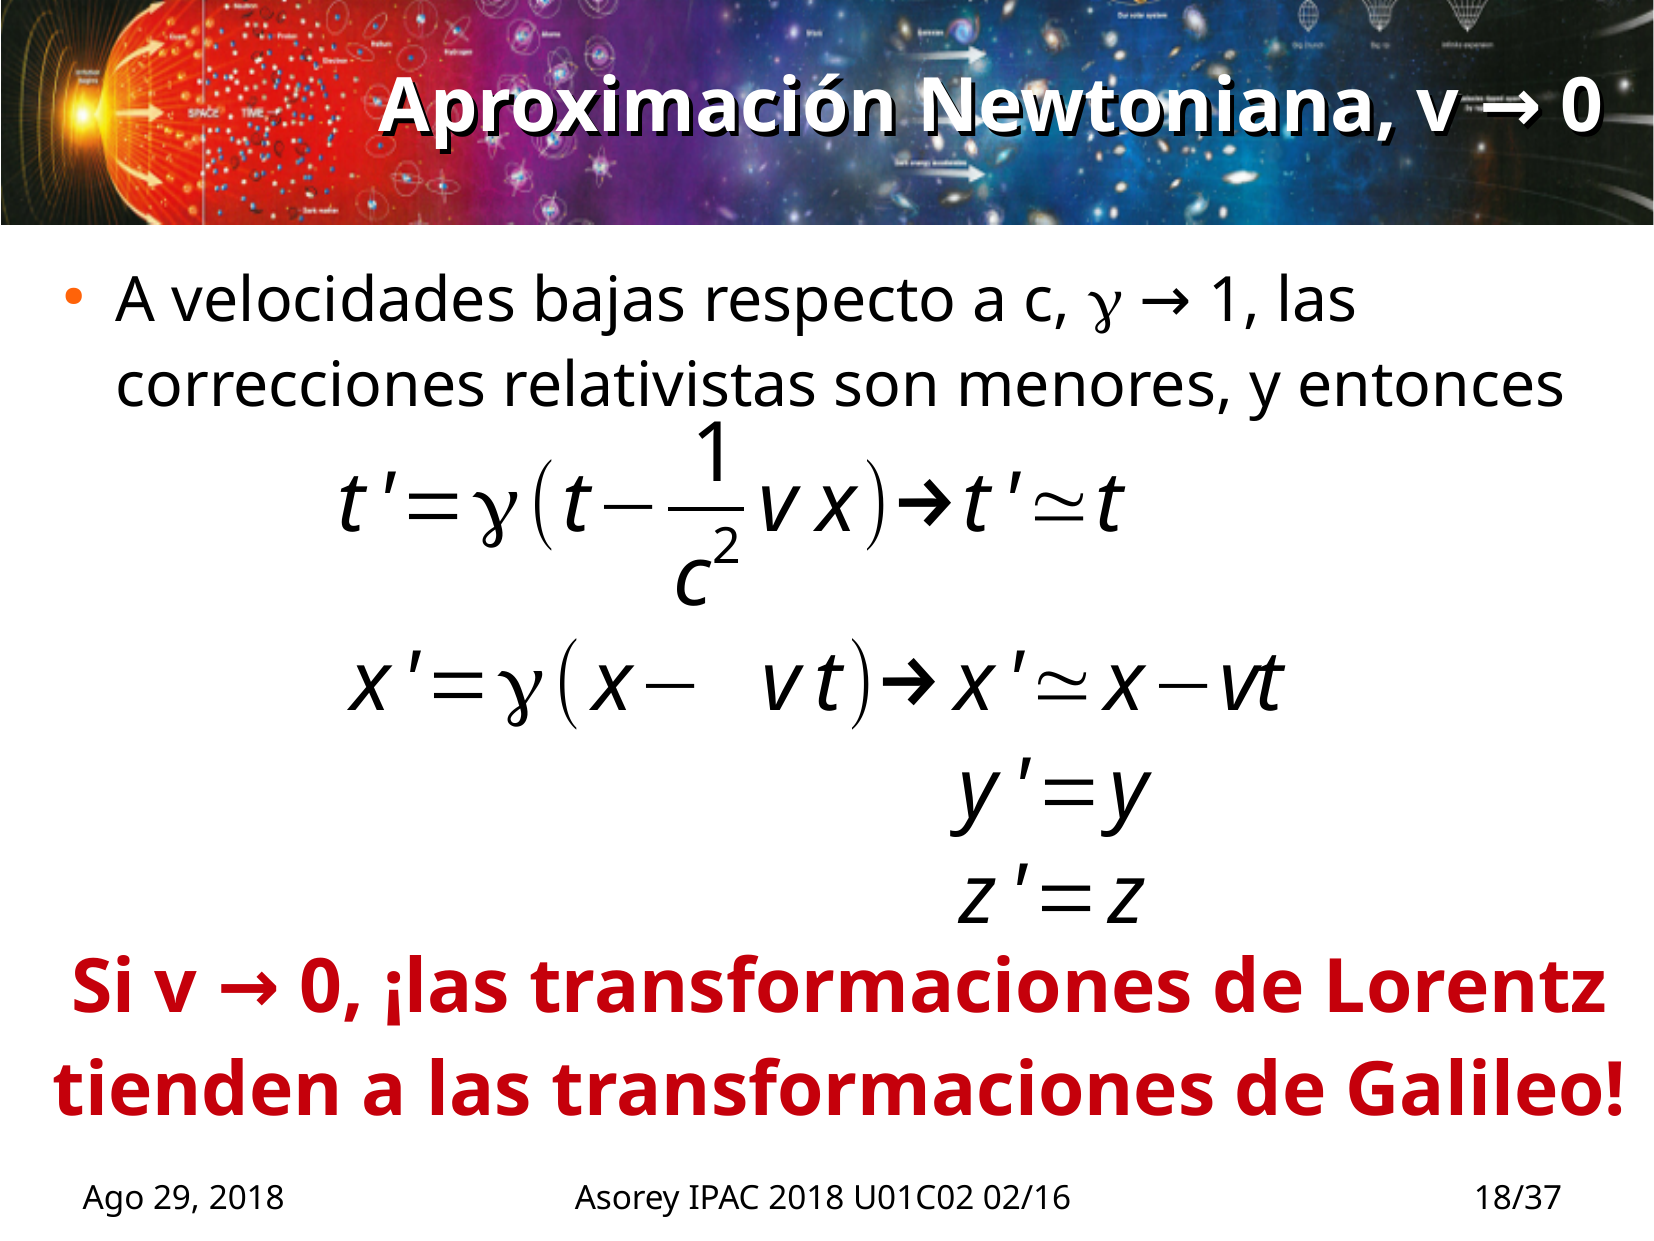

# Aproximación Newtoniana, v → 0
A velocidades bajas respecto a c, g → 1, las correcciones relativistas son menores, y entonces
Si v → 0, ¡las transformaciones de Lorentz tienden a las transformaciones de Galileo!
Ago 29, 2018
Asorey IPAC 2018 U01C02 02/16
18